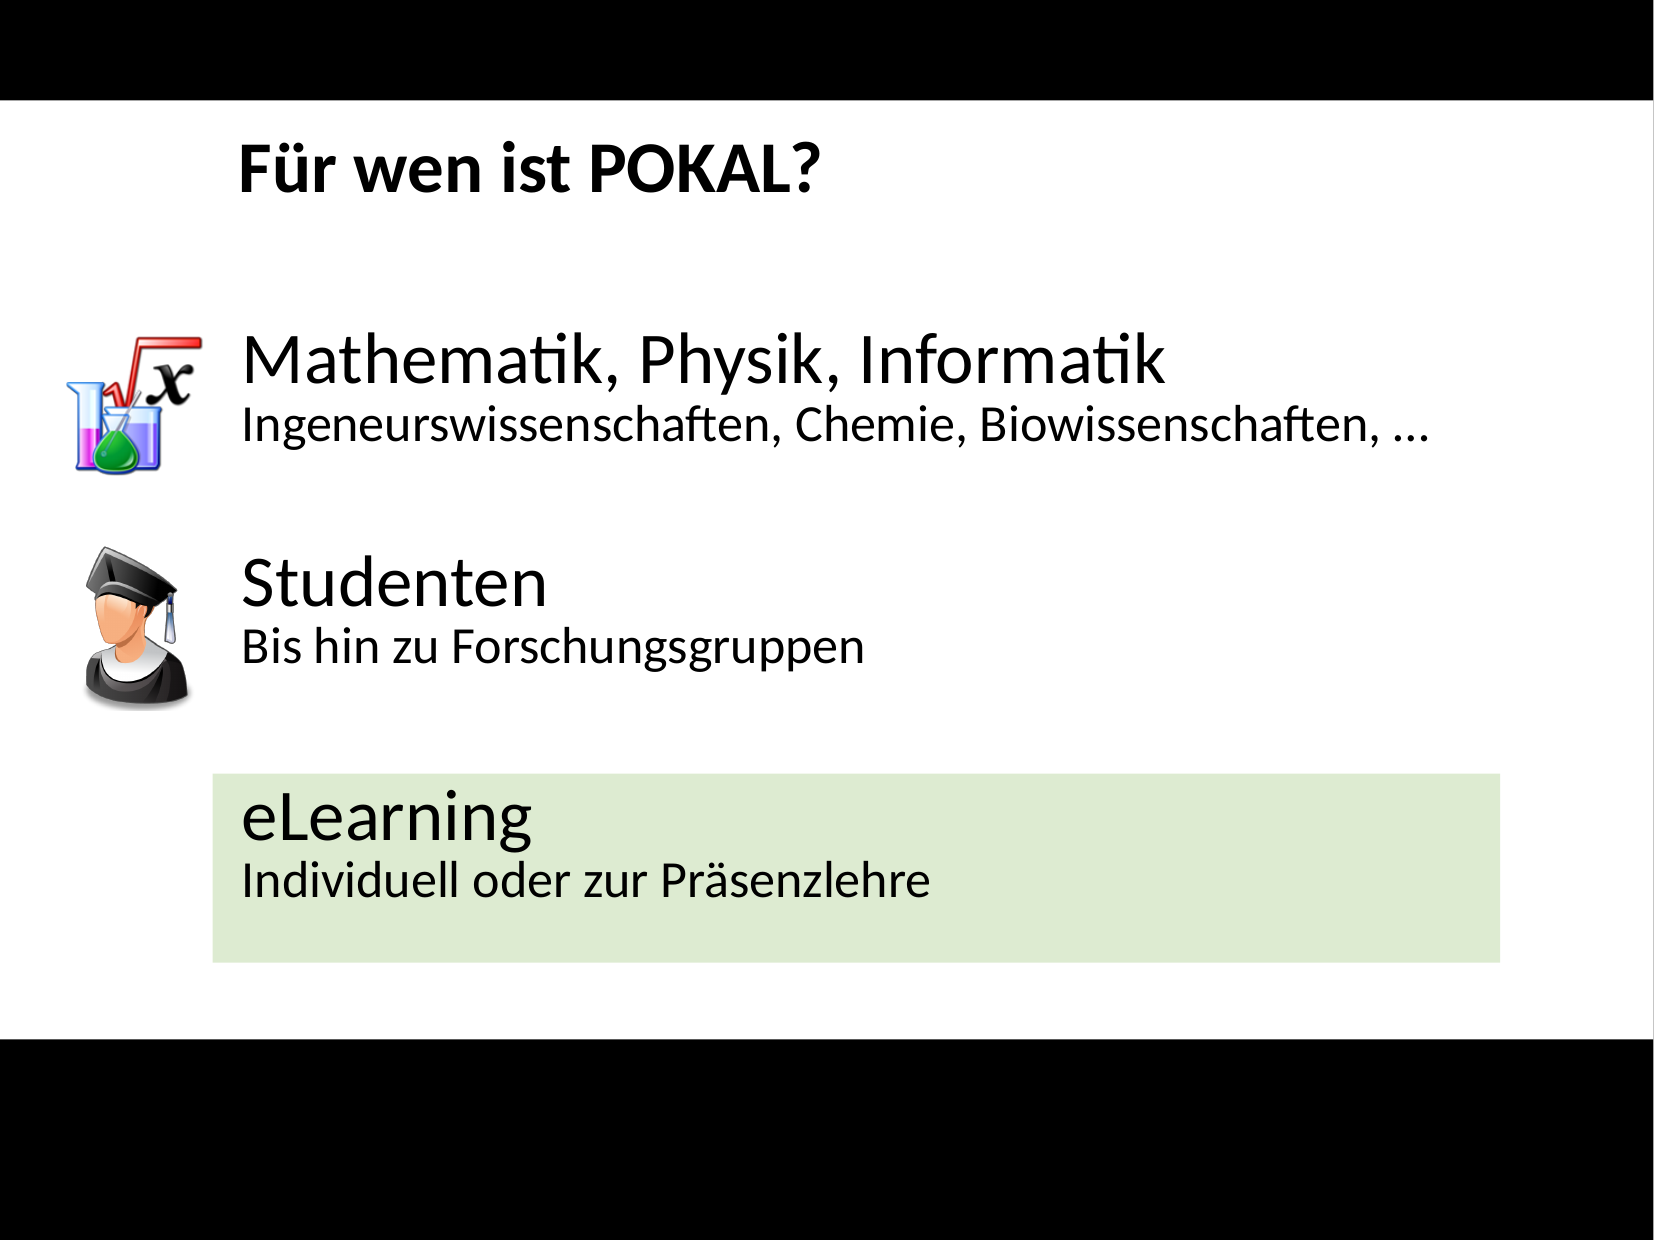

Für wen ist POKAL?
Mathematik, Physik, Informatik
Ingeneurswissenschaften, Chemie, Biowissenschaften, …
Studenten
Bis hin zu Forschungsgruppen
eLearning
Individuell oder zur Präsenzlehre